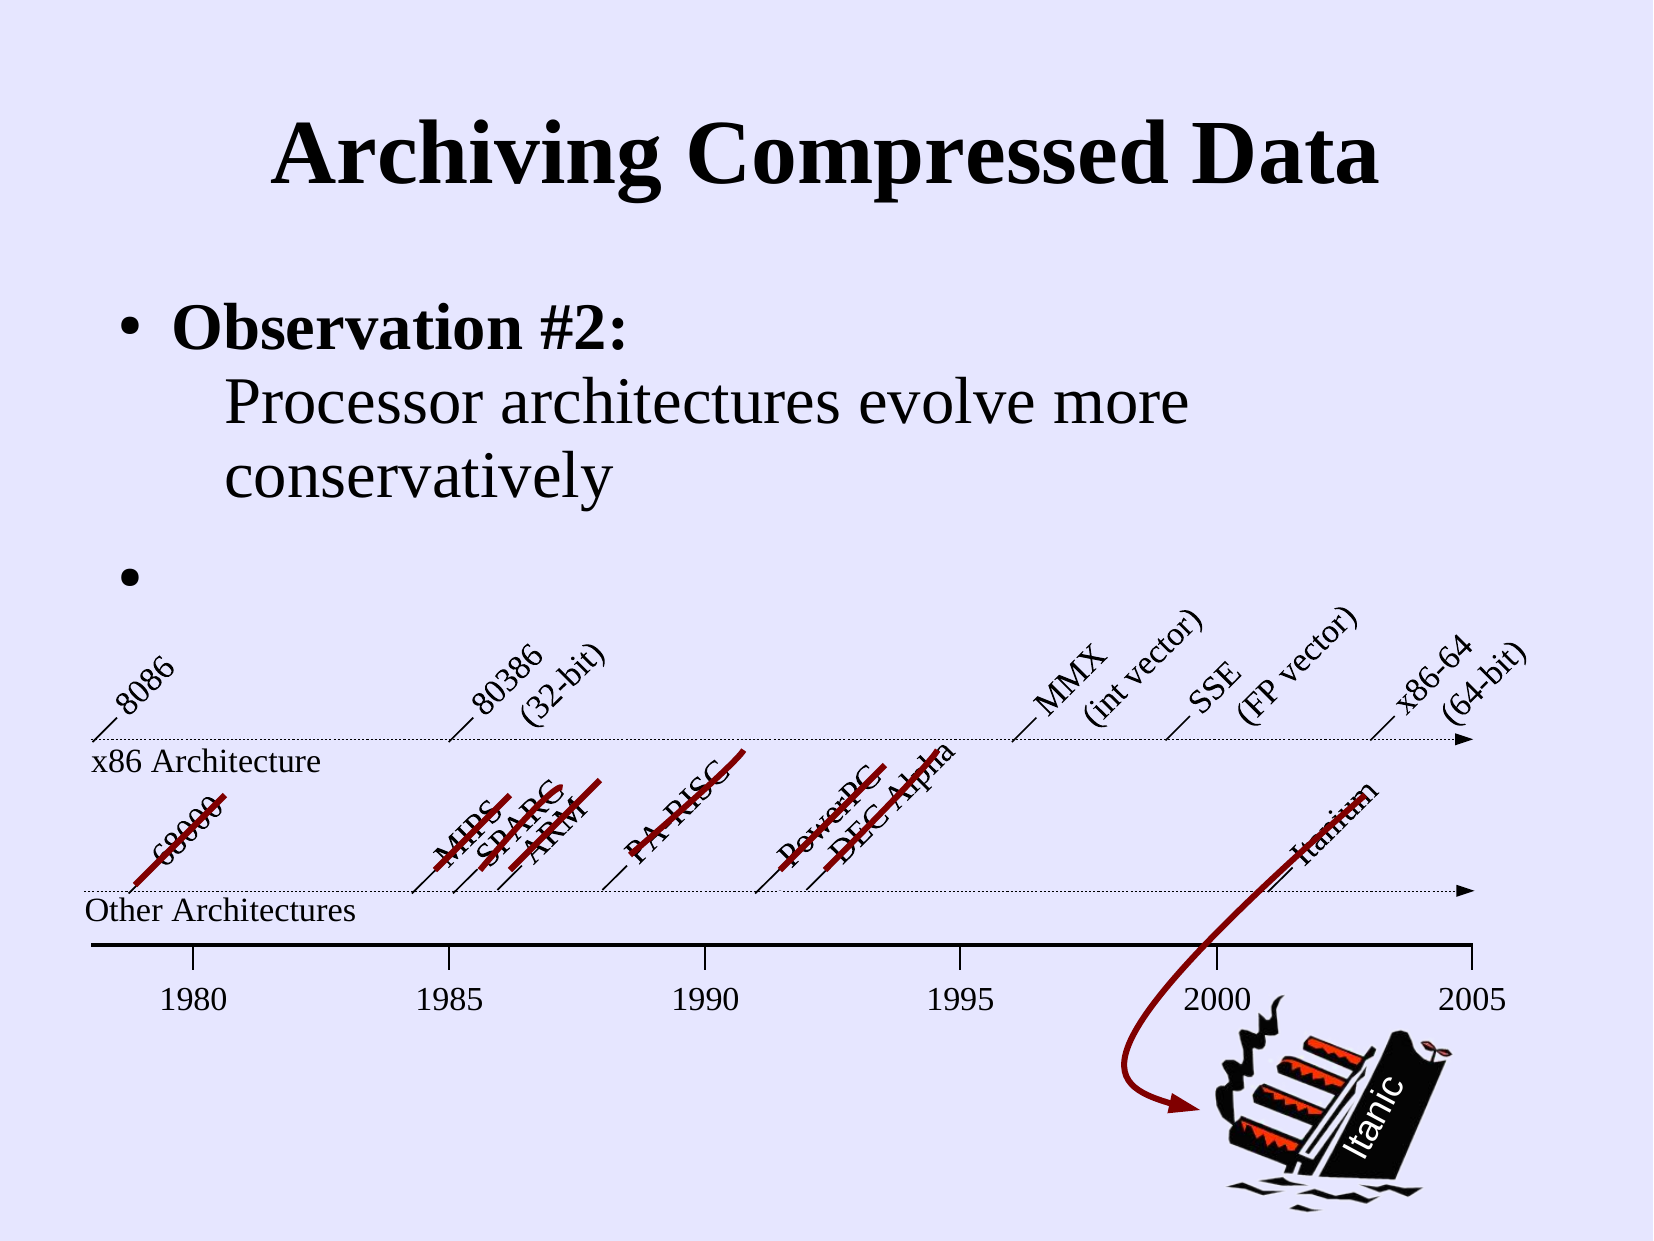

# Archiving Compressed Data
Observation #2:
Processor architectures evolve more conservatively
Itanic